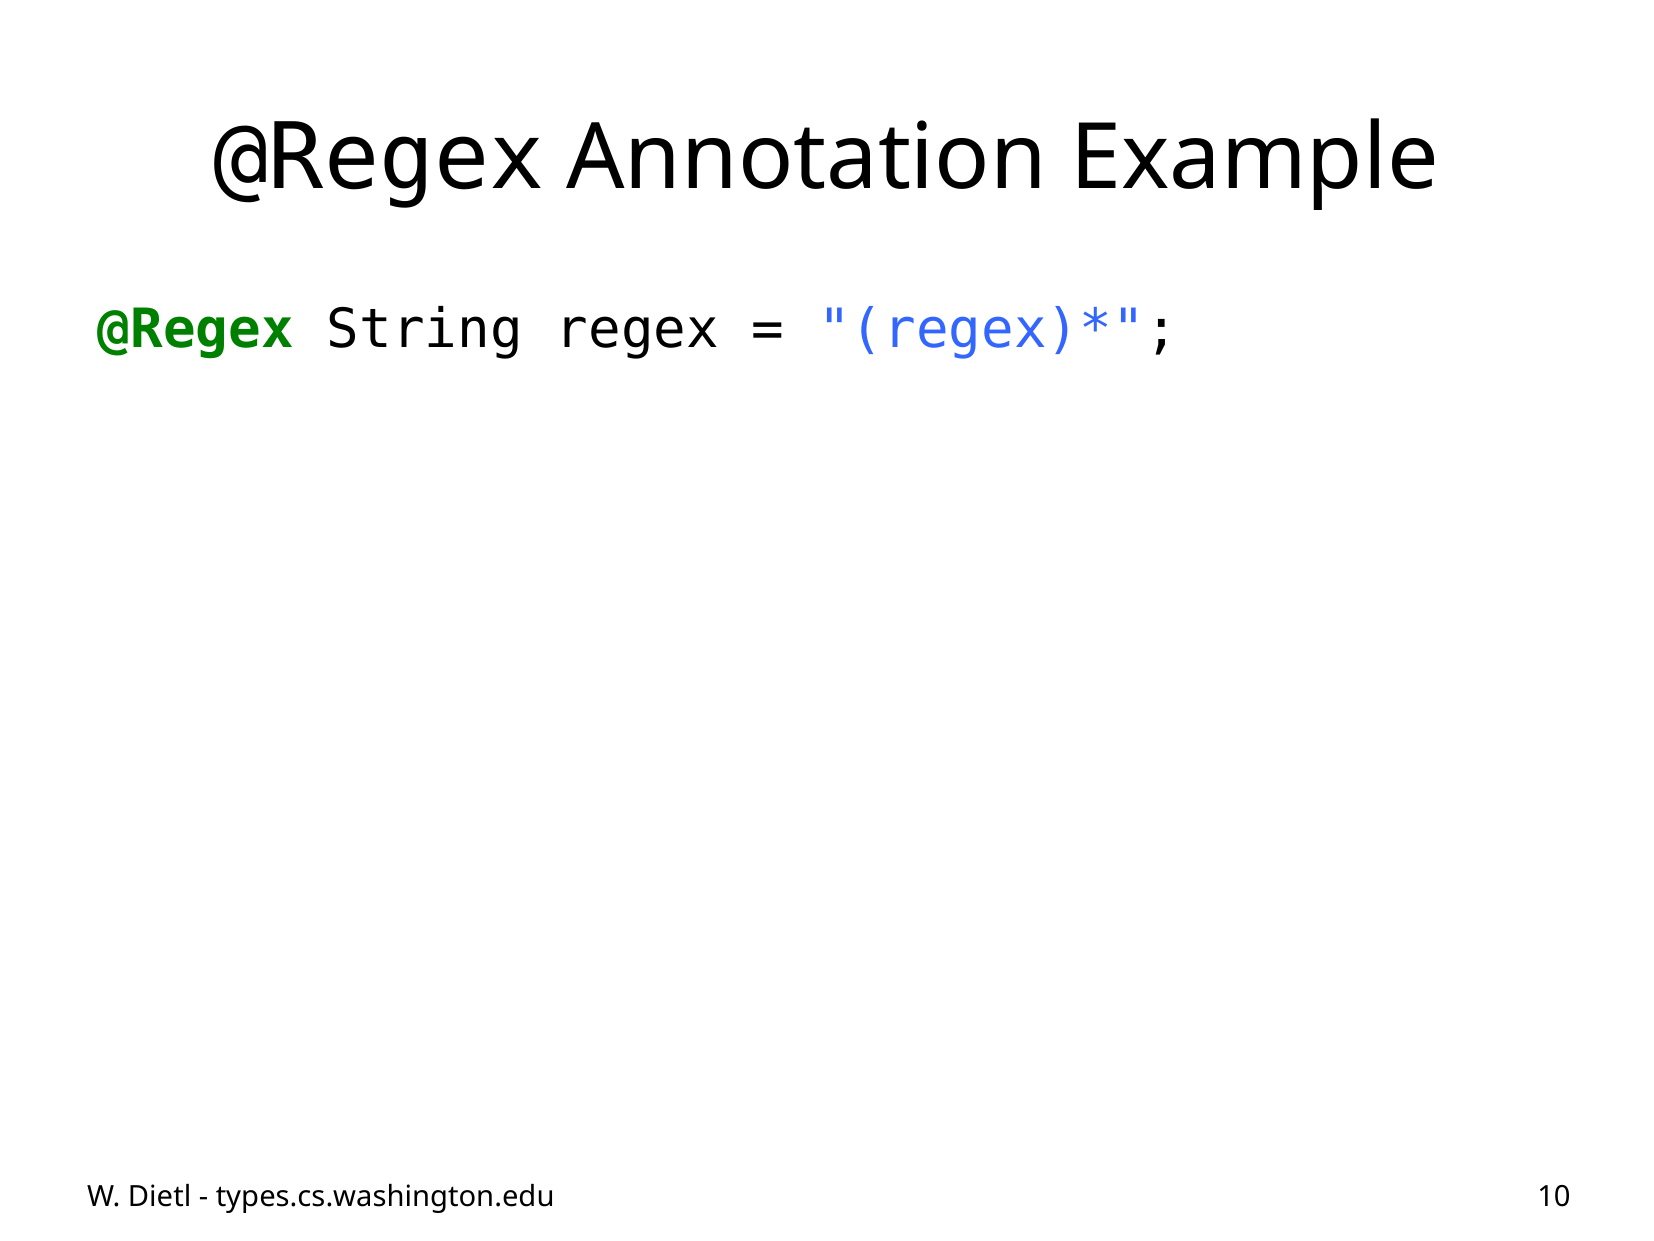

# @Regex Annotation Example
@Regex String regex = "(regex)*";
W. Dietl - types.cs.washington.edu
10